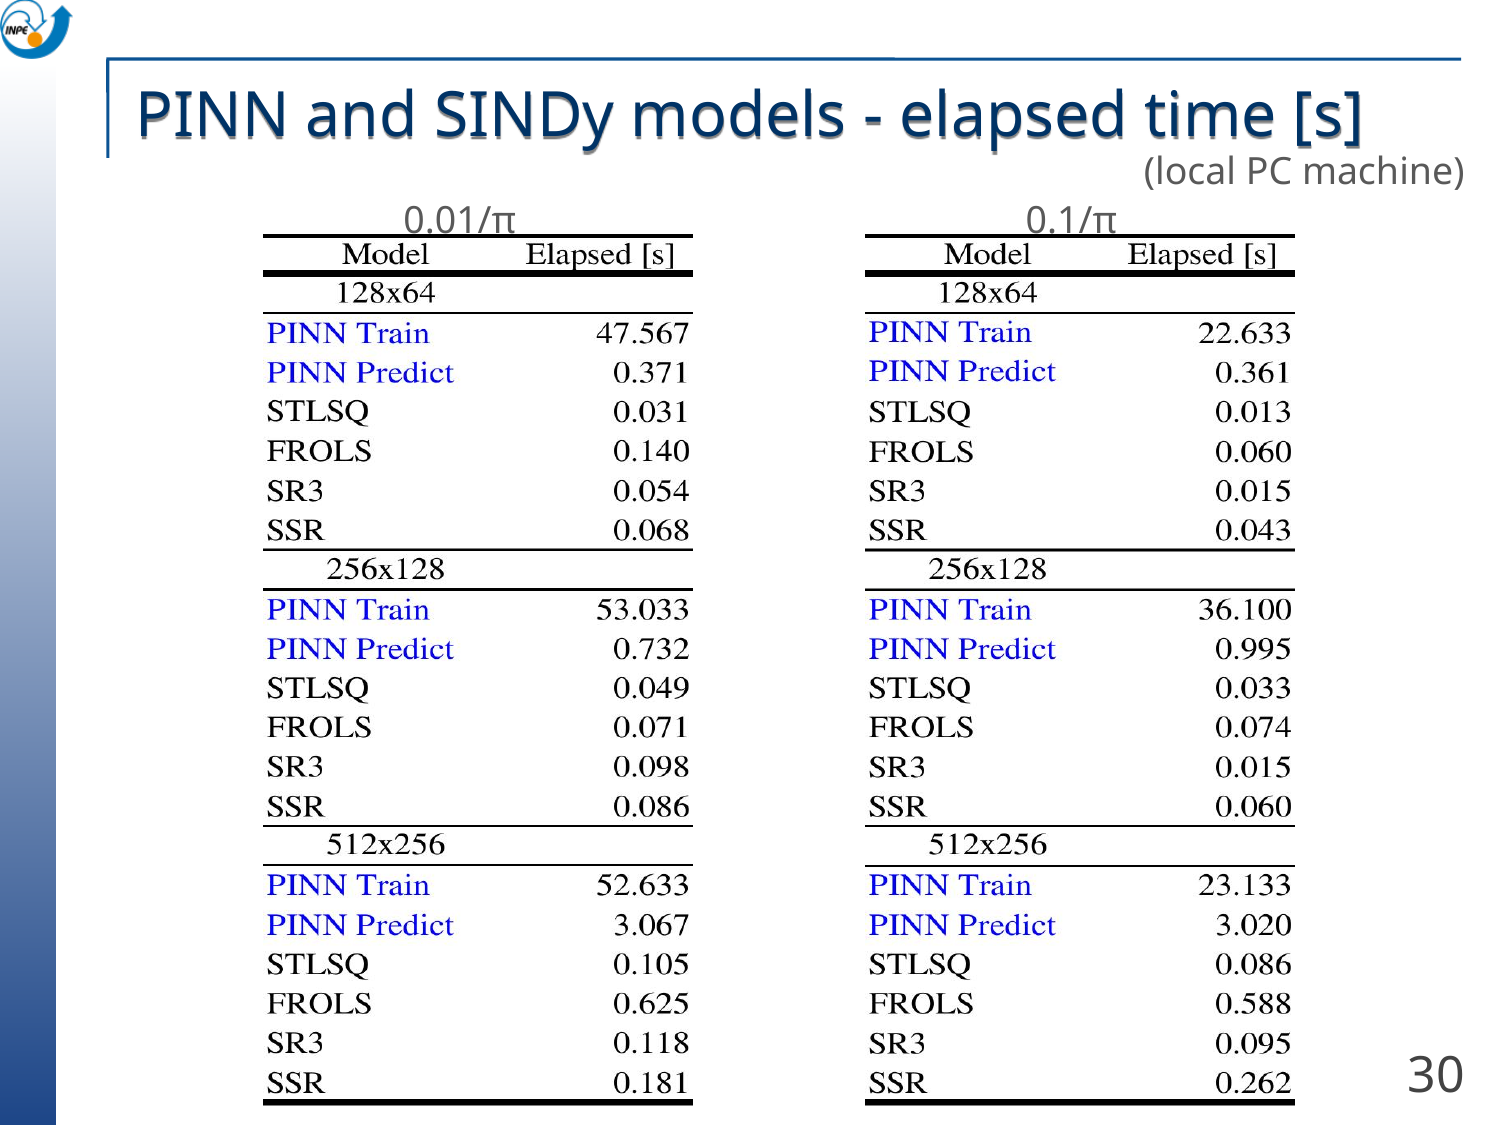

# PINN and SINDy models - elapsed time [s]
(local PC machine)
0.01/π
0.1/π